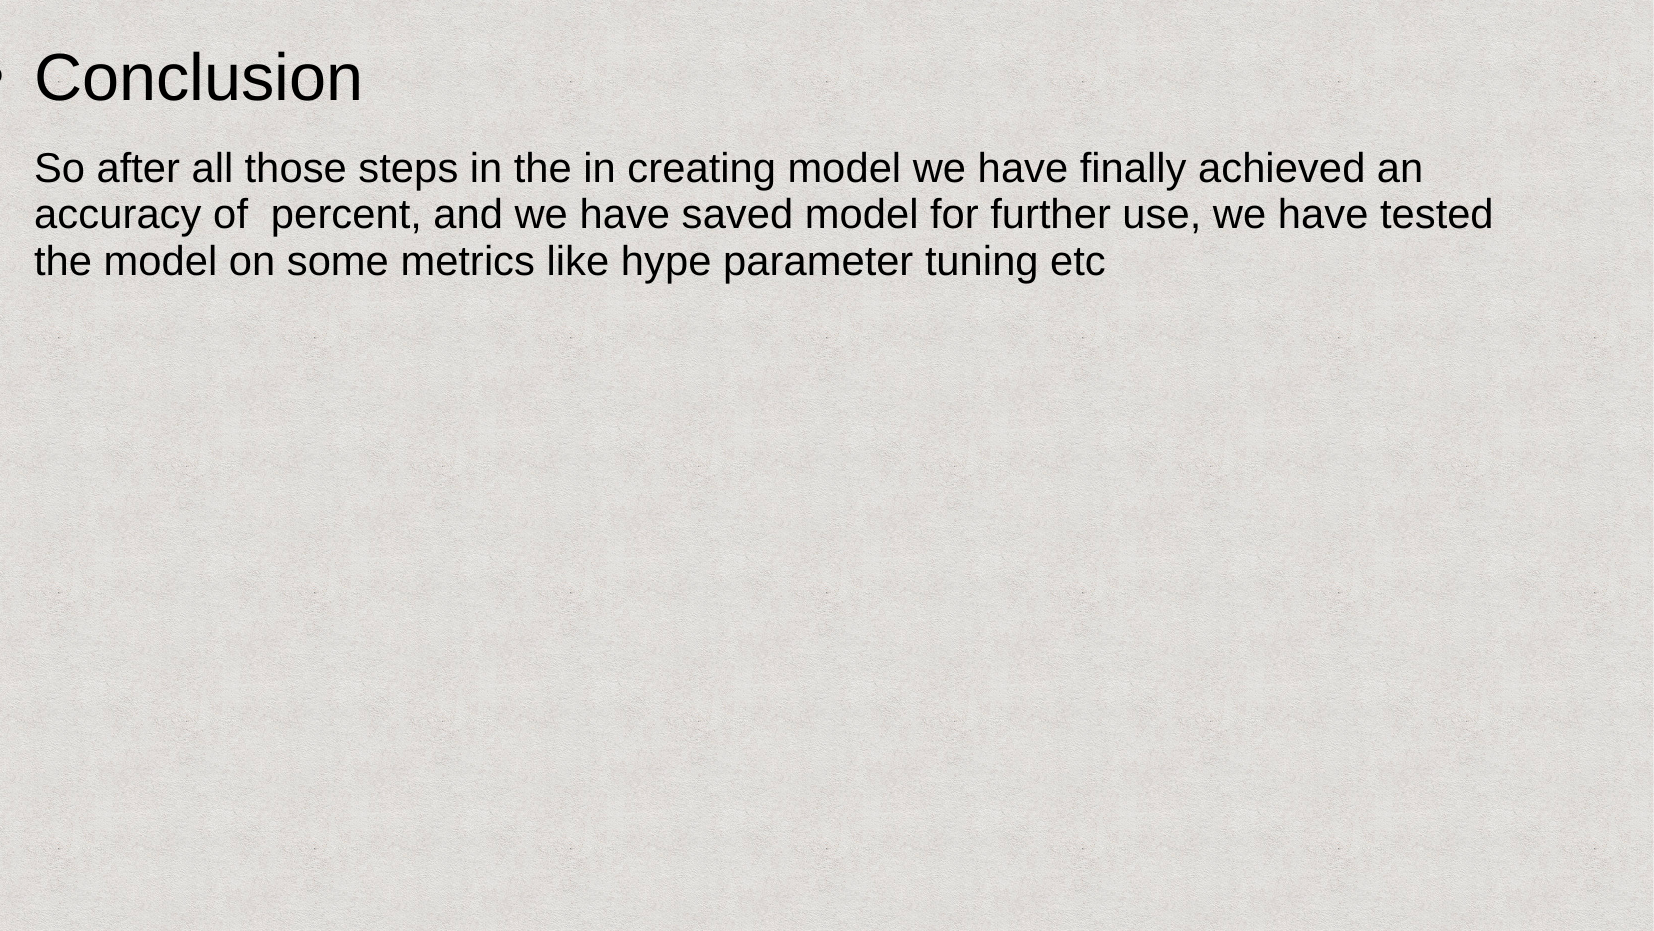

# Conclusion
So after all those steps in the in creating model we have finally achieved an accuracy of percent, and we have saved model for further use, we have tested the model on some metrics like hype parameter tuning etc